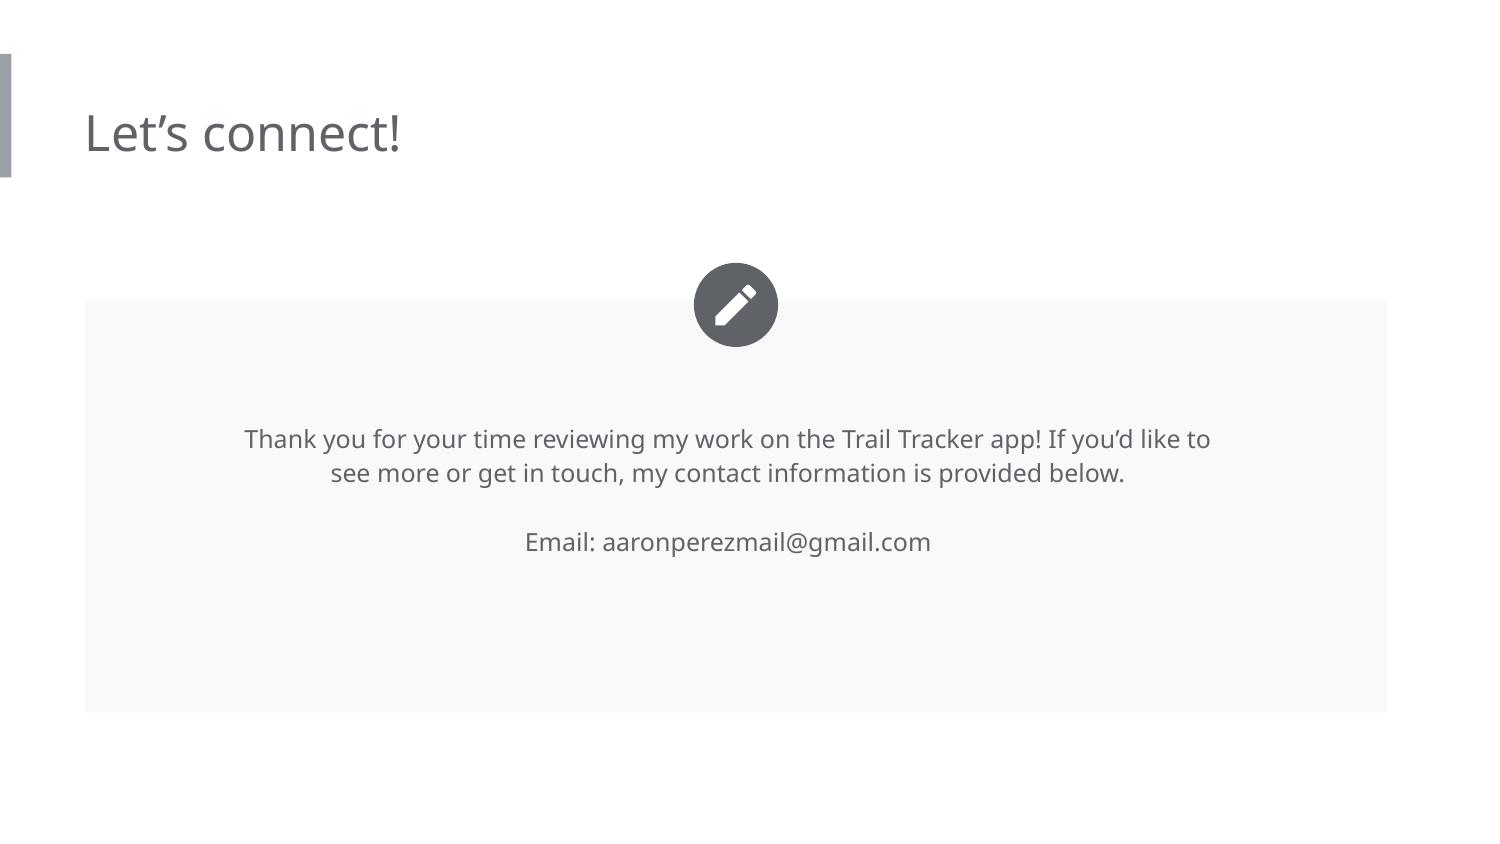

Let’s connect!
Thank you for your time reviewing my work on the Trail Tracker app! If you’d like to
see more or get in touch, my contact information is provided below.
Email: aaronperezmail@gmail.com